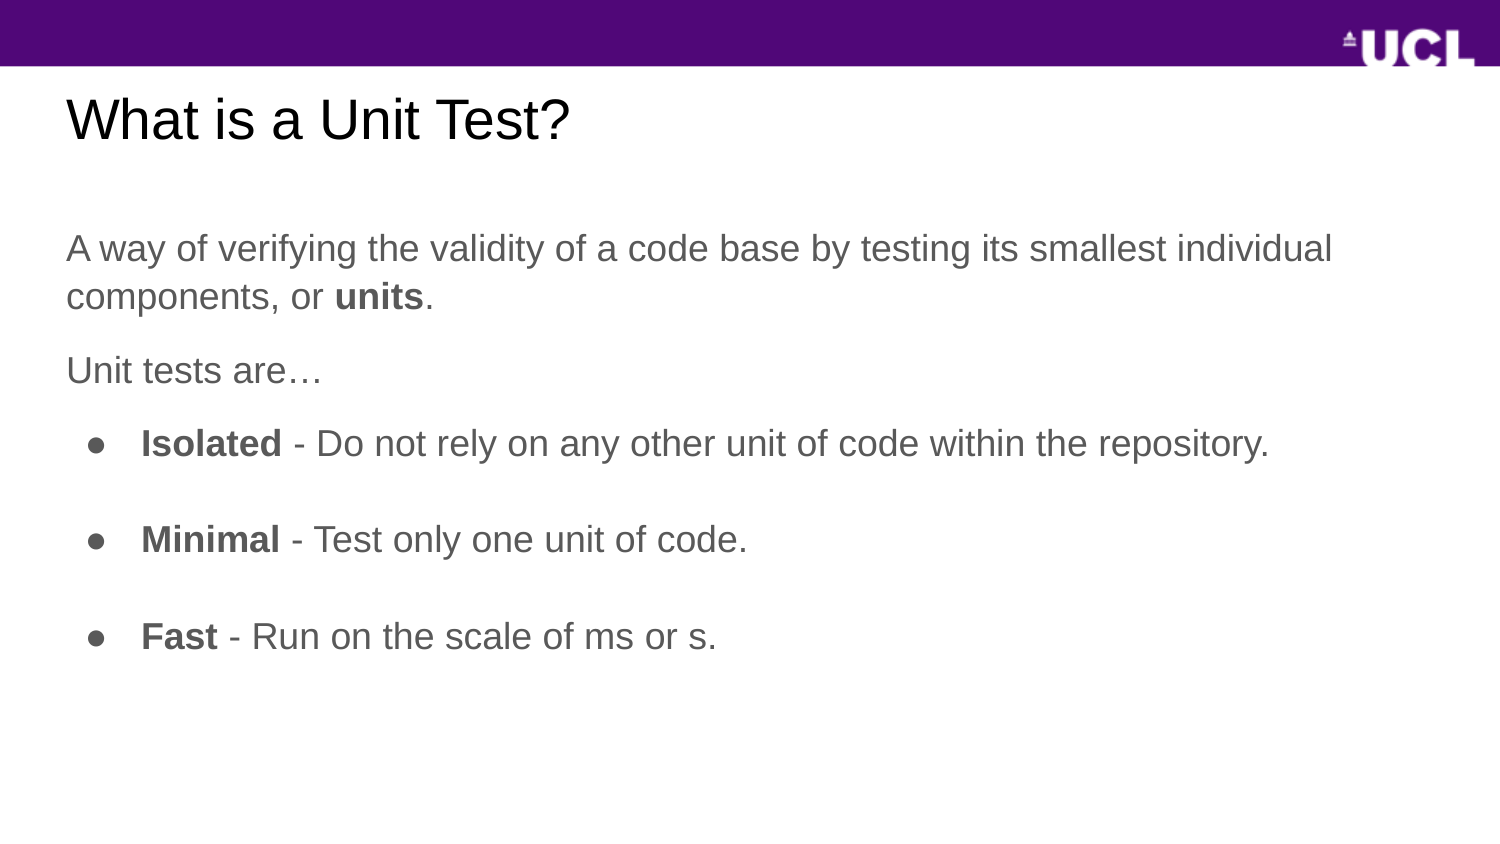

# What is a Unit Test?
A way of verifying the validity of a code base by testing its smallest individual components, or units.
Unit tests are…
Isolated - Do not rely on any other unit of code within the repository.
Minimal - Test only one unit of code.
Fast - Run on the scale of ms or s.